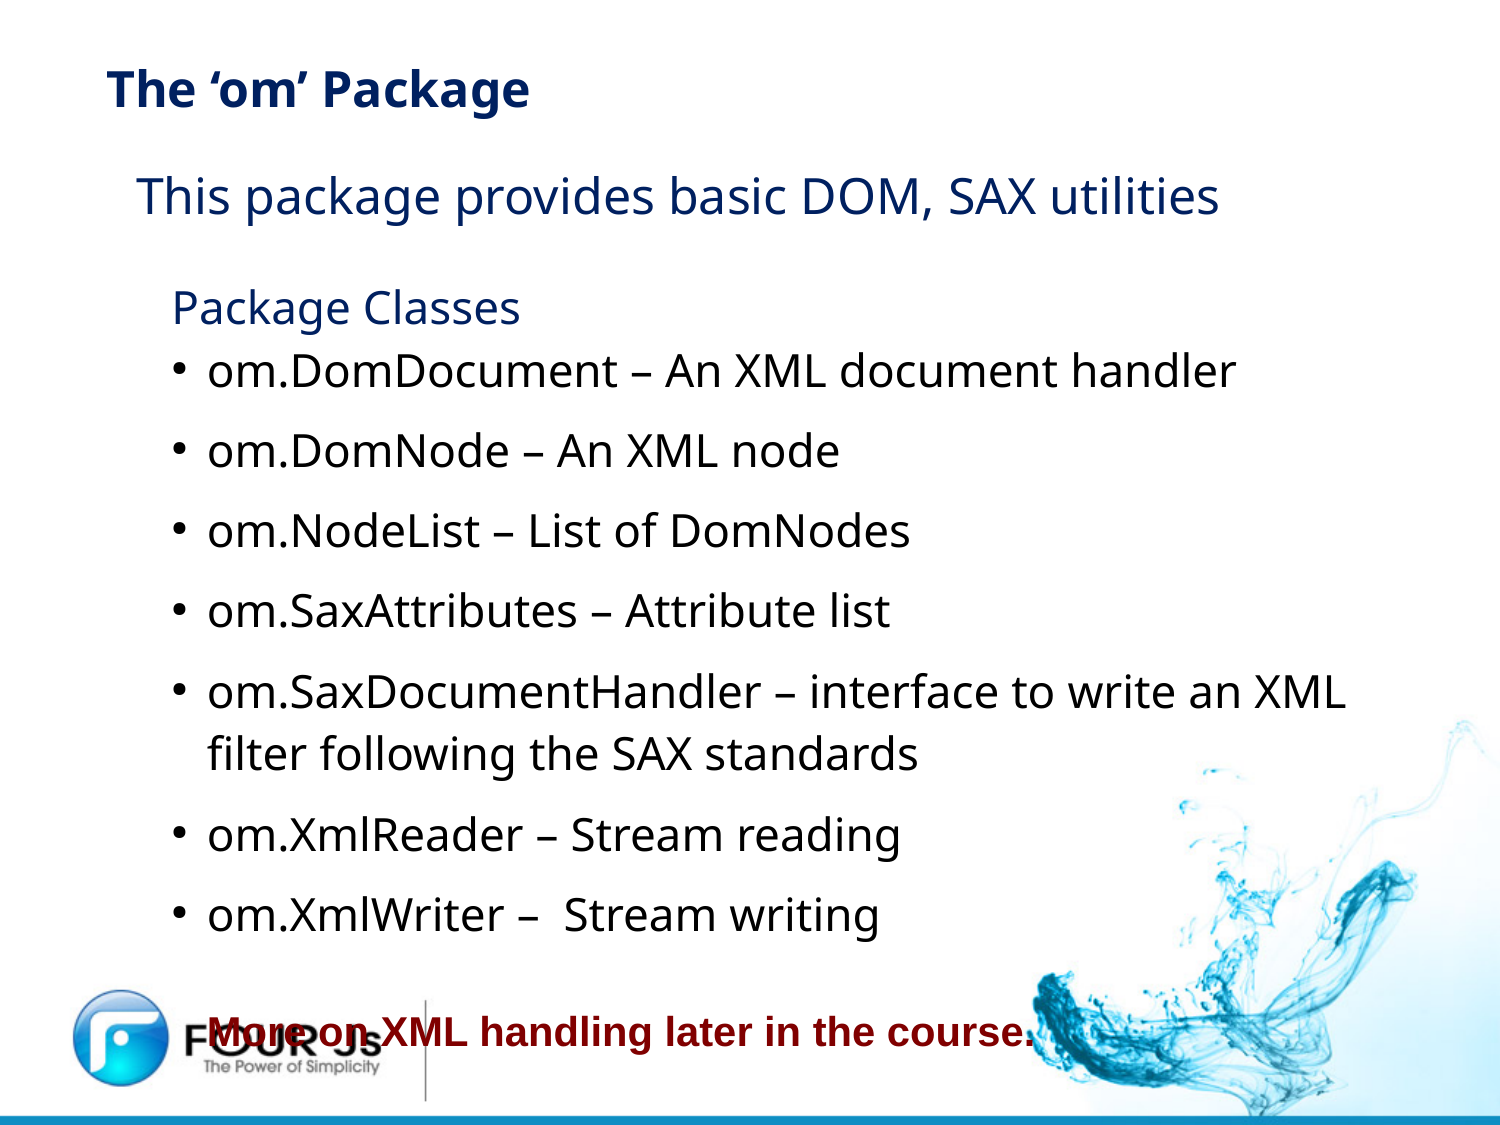

# The ‘om’ Package
This package provides basic DOM, SAX utilities
Package Classes
om.DomDocument – An XML document handler
om.DomNode – An XML node
om.NodeList – List of DomNodes
om.SaxAttributes – Attribute list
om.SaxDocumentHandler – interface to write an XML filter following the SAX standards
om.XmlReader – Stream reading
om.XmlWriter – Stream writing
More on XML handling later in the course.